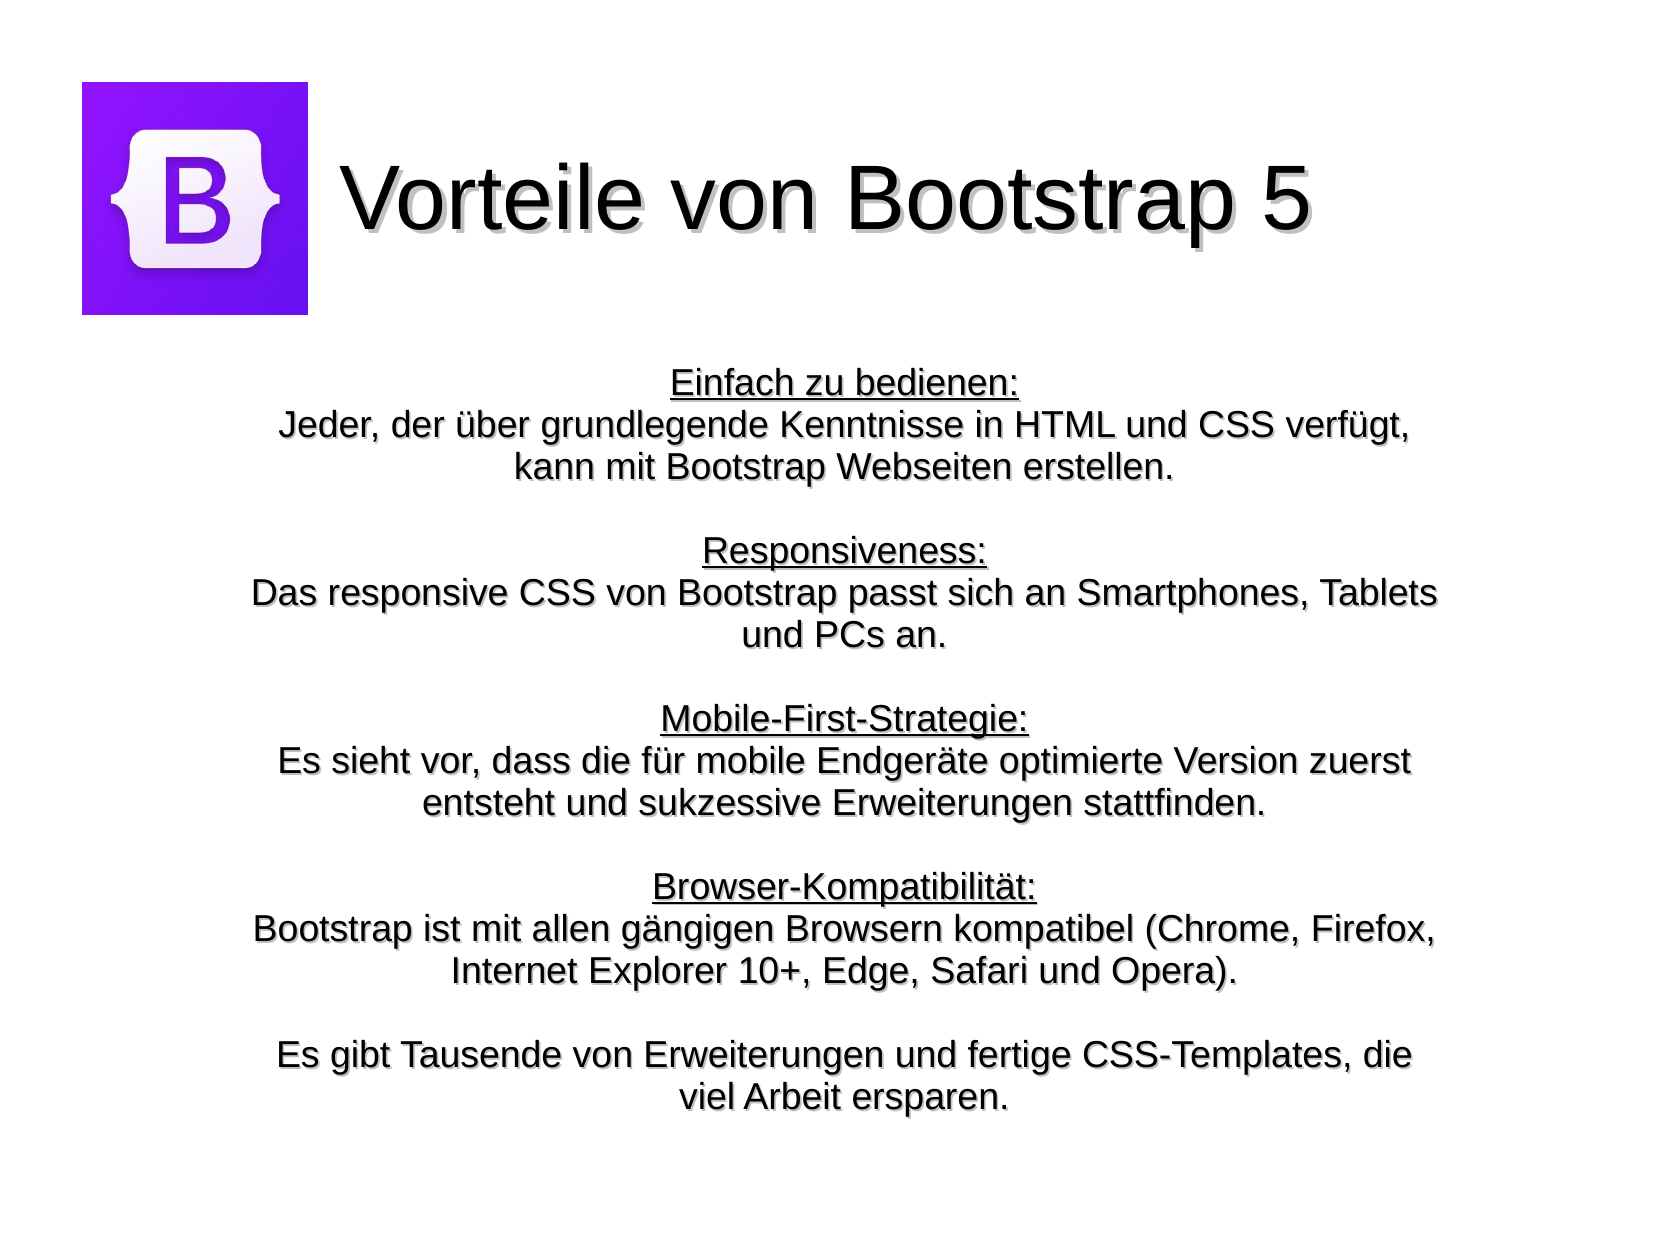

# Vorteile von Bootstrap 5
Einfach zu bedienen:
Jeder, der über grundlegende Kenntnisse in HTML und CSS verfügt, kann mit Bootstrap Webseiten erstellen.
Responsiveness:
Das responsive CSS von Bootstrap passt sich an Smartphones, Tablets und PCs an.
Mobile-First-Strategie:
Es sieht vor, dass die für mobile Endgeräte optimierte Version zuerst entsteht und sukzessive Erweiterungen stattfinden.
Browser-Kompatibilität:
Bootstrap ist mit allen gängigen Browsern kompatibel (Chrome, Firefox, Internet Explorer 10+, Edge, Safari und Opera).
Es gibt Tausende von Erweiterungen und fertige CSS-Templates, die viel Arbeit ersparen.